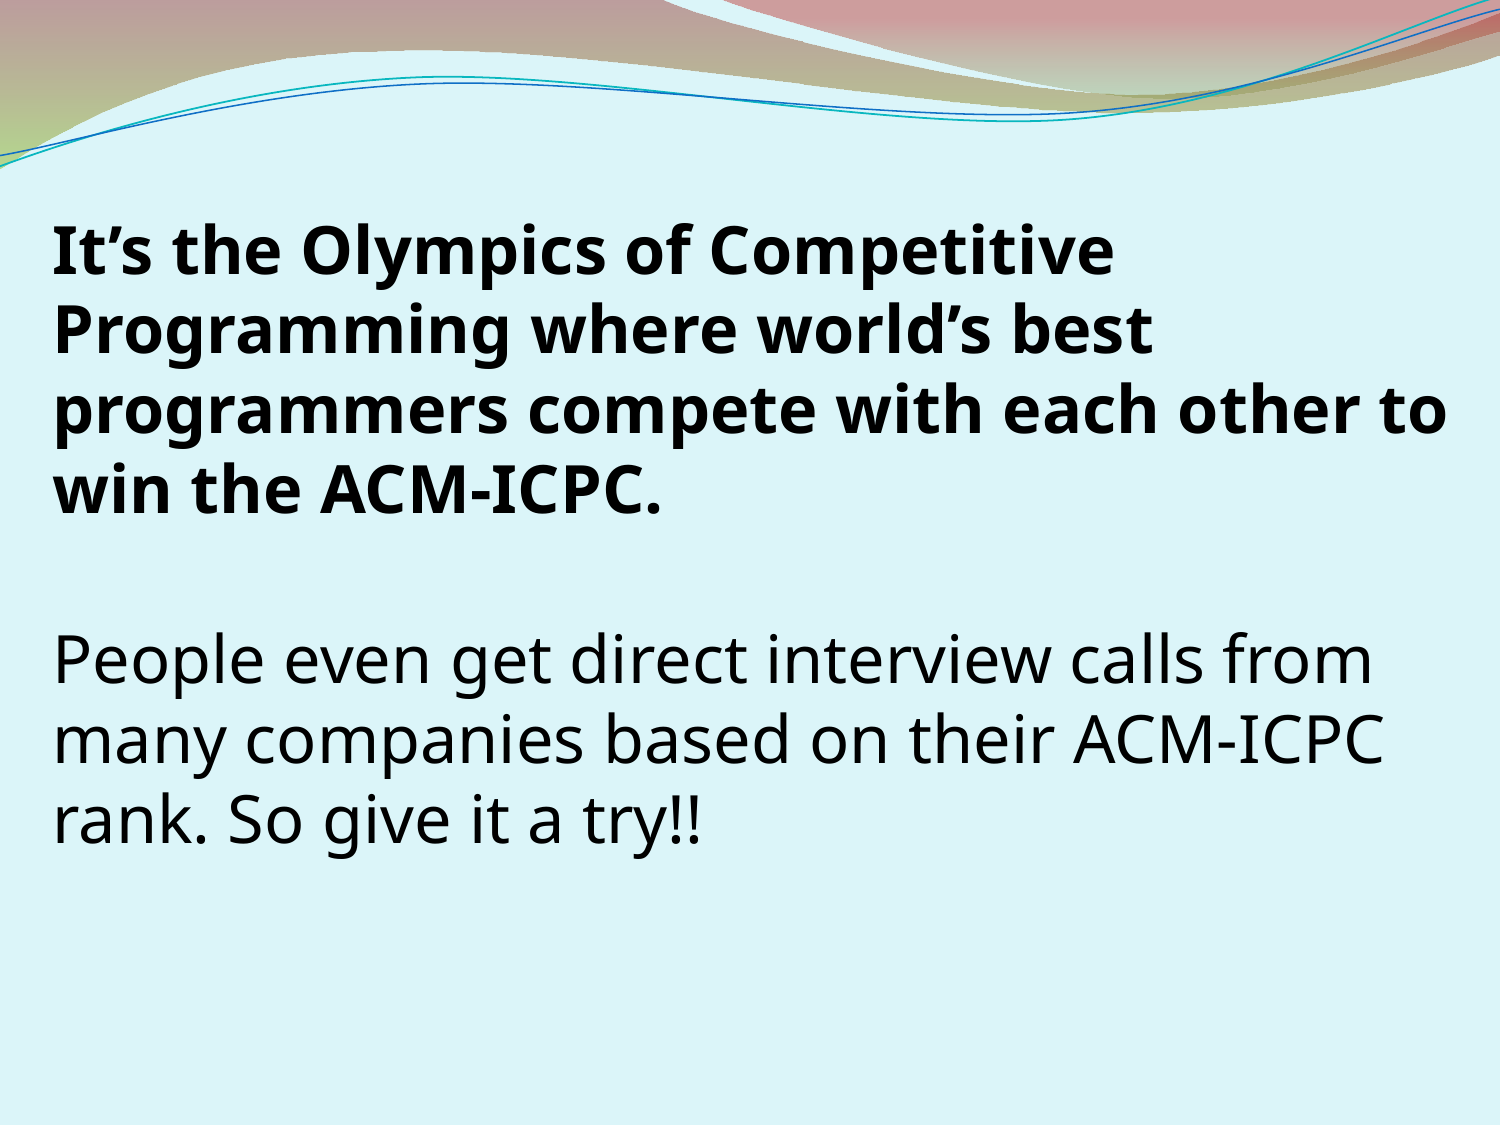

It’s the Olympics of Competitive Programming where world’s best programmers compete with each other to win the ACM-ICPC.
People even get direct interview calls from many companies based on their ACM-ICPC rank. So give it a try!!